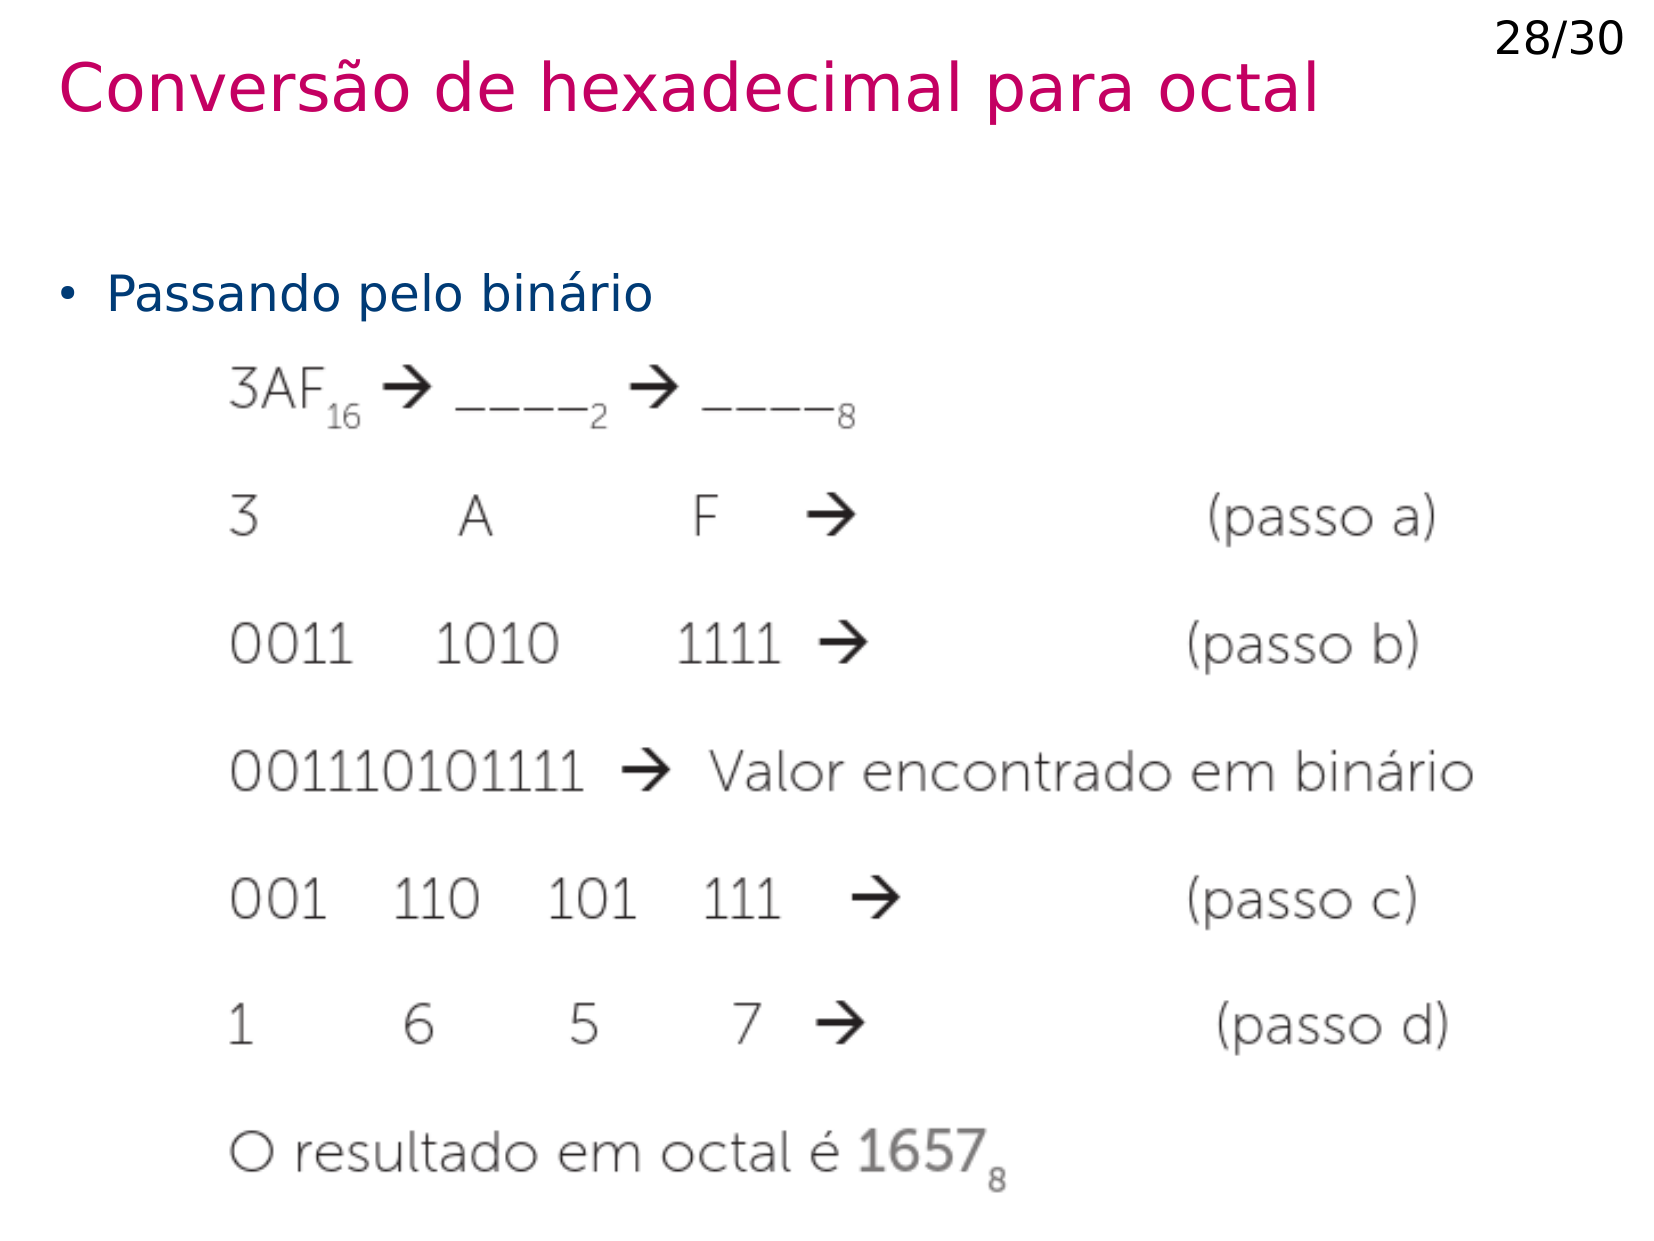

28
# Conversão de hexadecimal para octal
Passando pelo binário